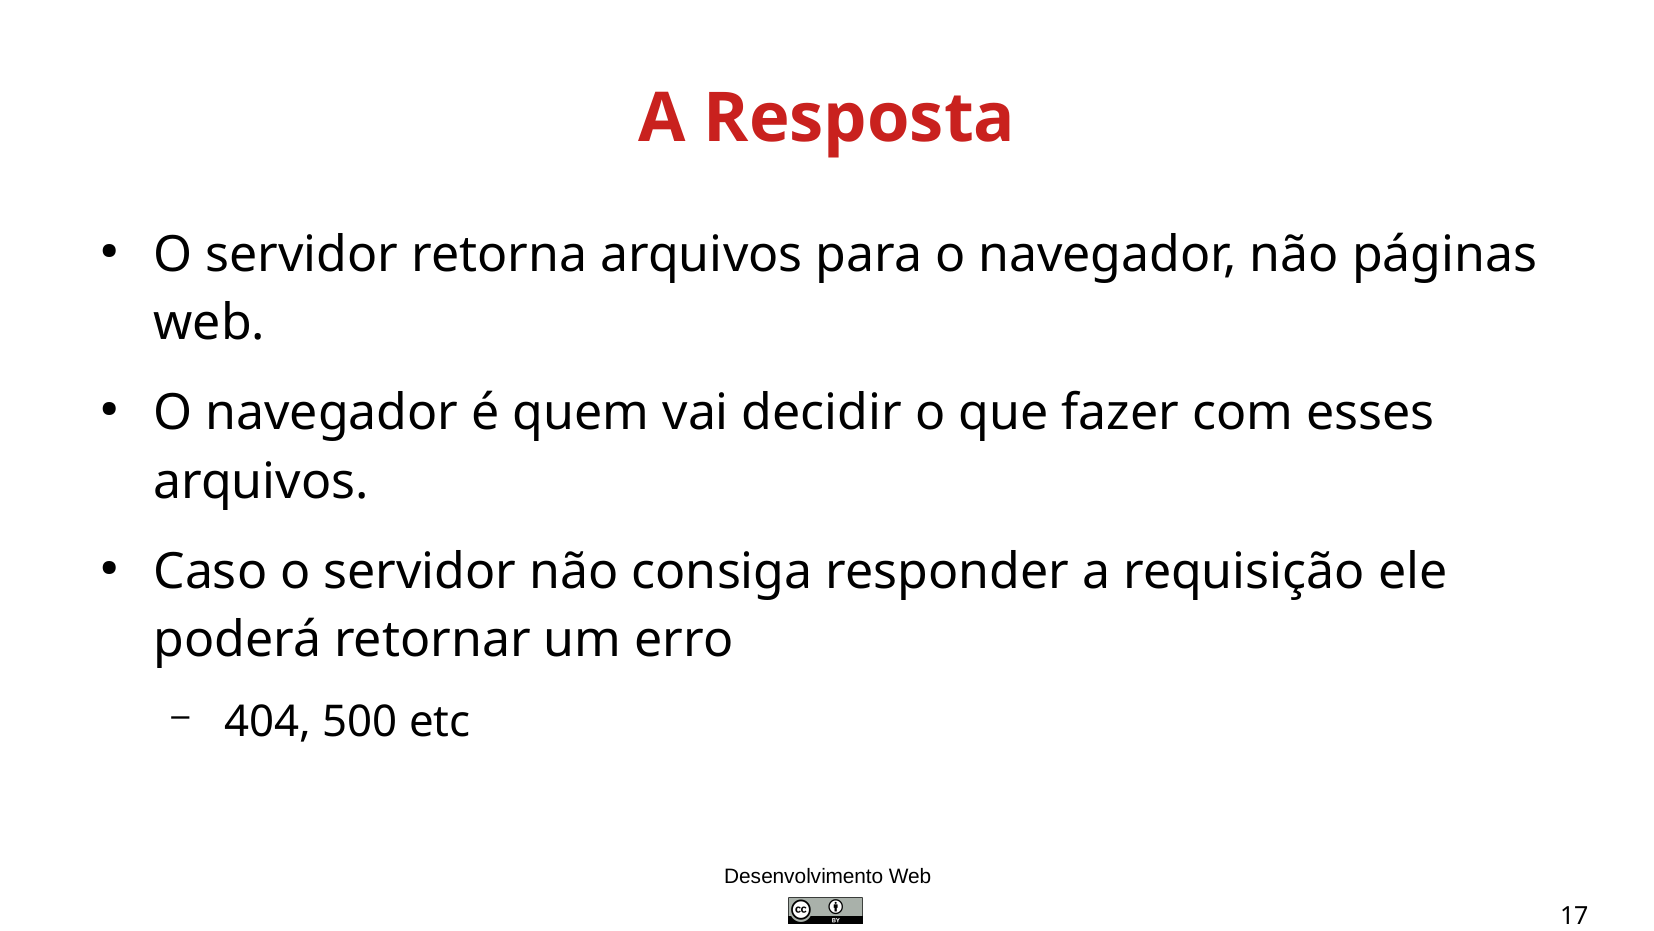

# A Resposta
O servidor retorna arquivos para o navegador, não páginas web.
O navegador é quem vai decidir o que fazer com esses arquivos.
Caso o servidor não consiga responder a requisição ele poderá retornar um erro
404, 500 etc
Desenvolvimento Web
17